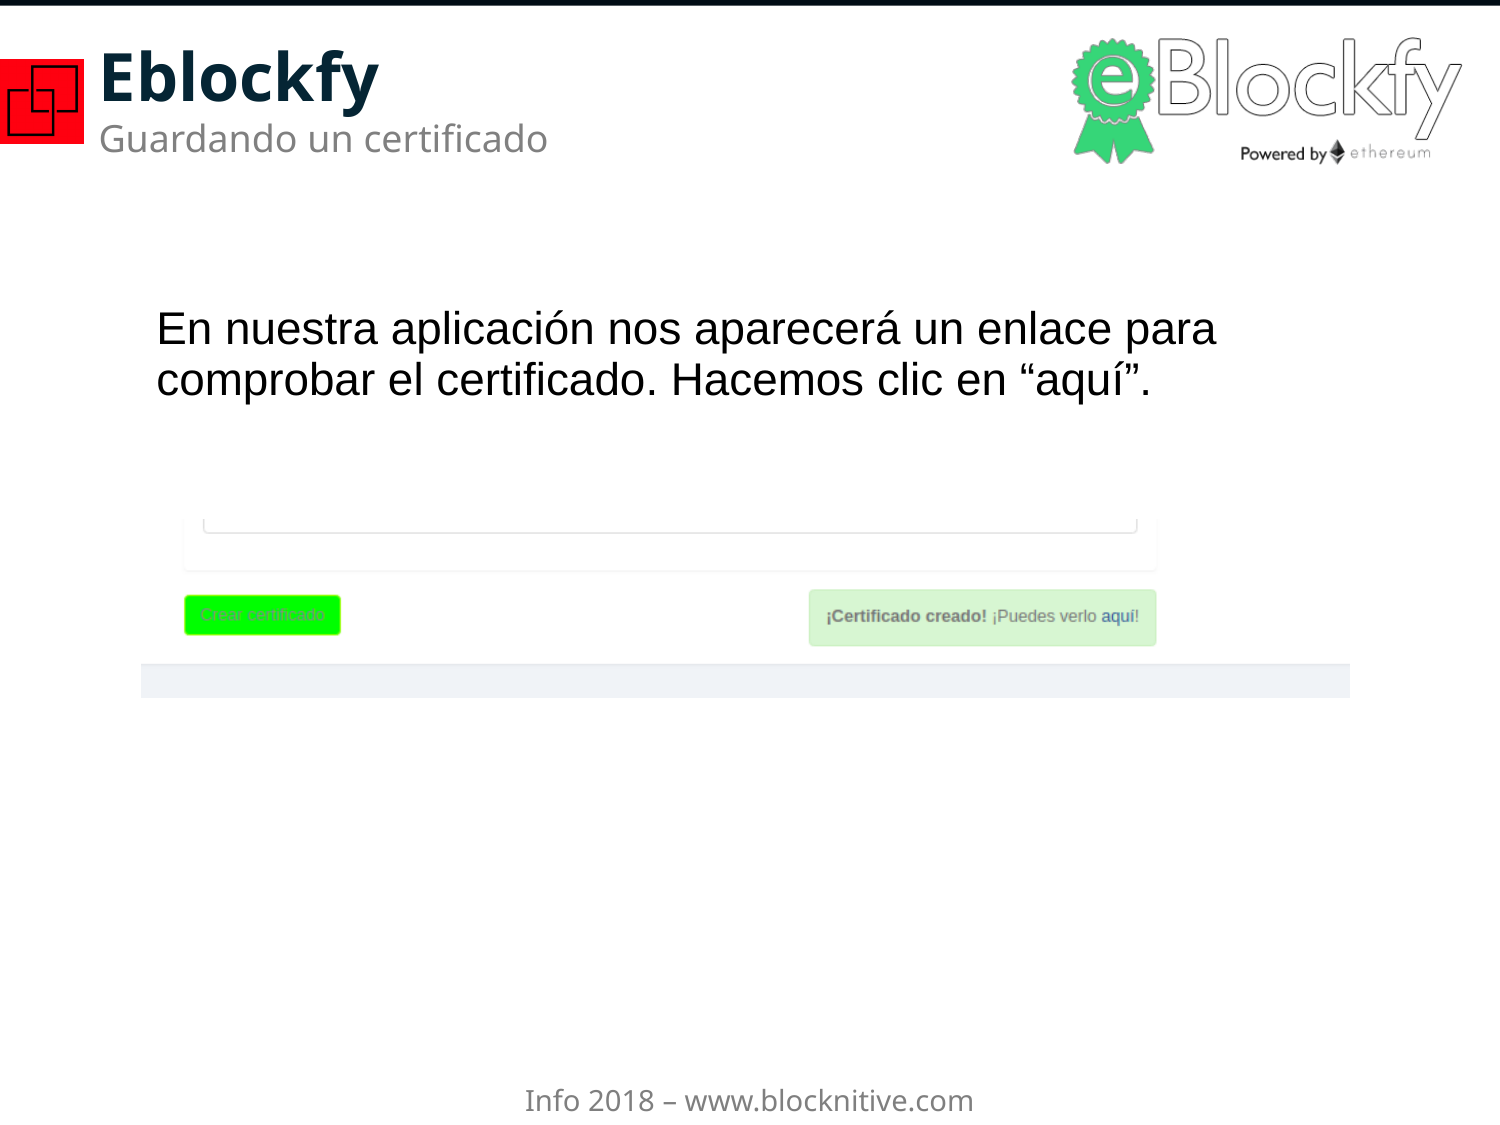

Eblockfy
Guardando un certificado
En nuestra aplicación nos aparecerá un enlace para comprobar el certificado. Hacemos clic en “aquí”.